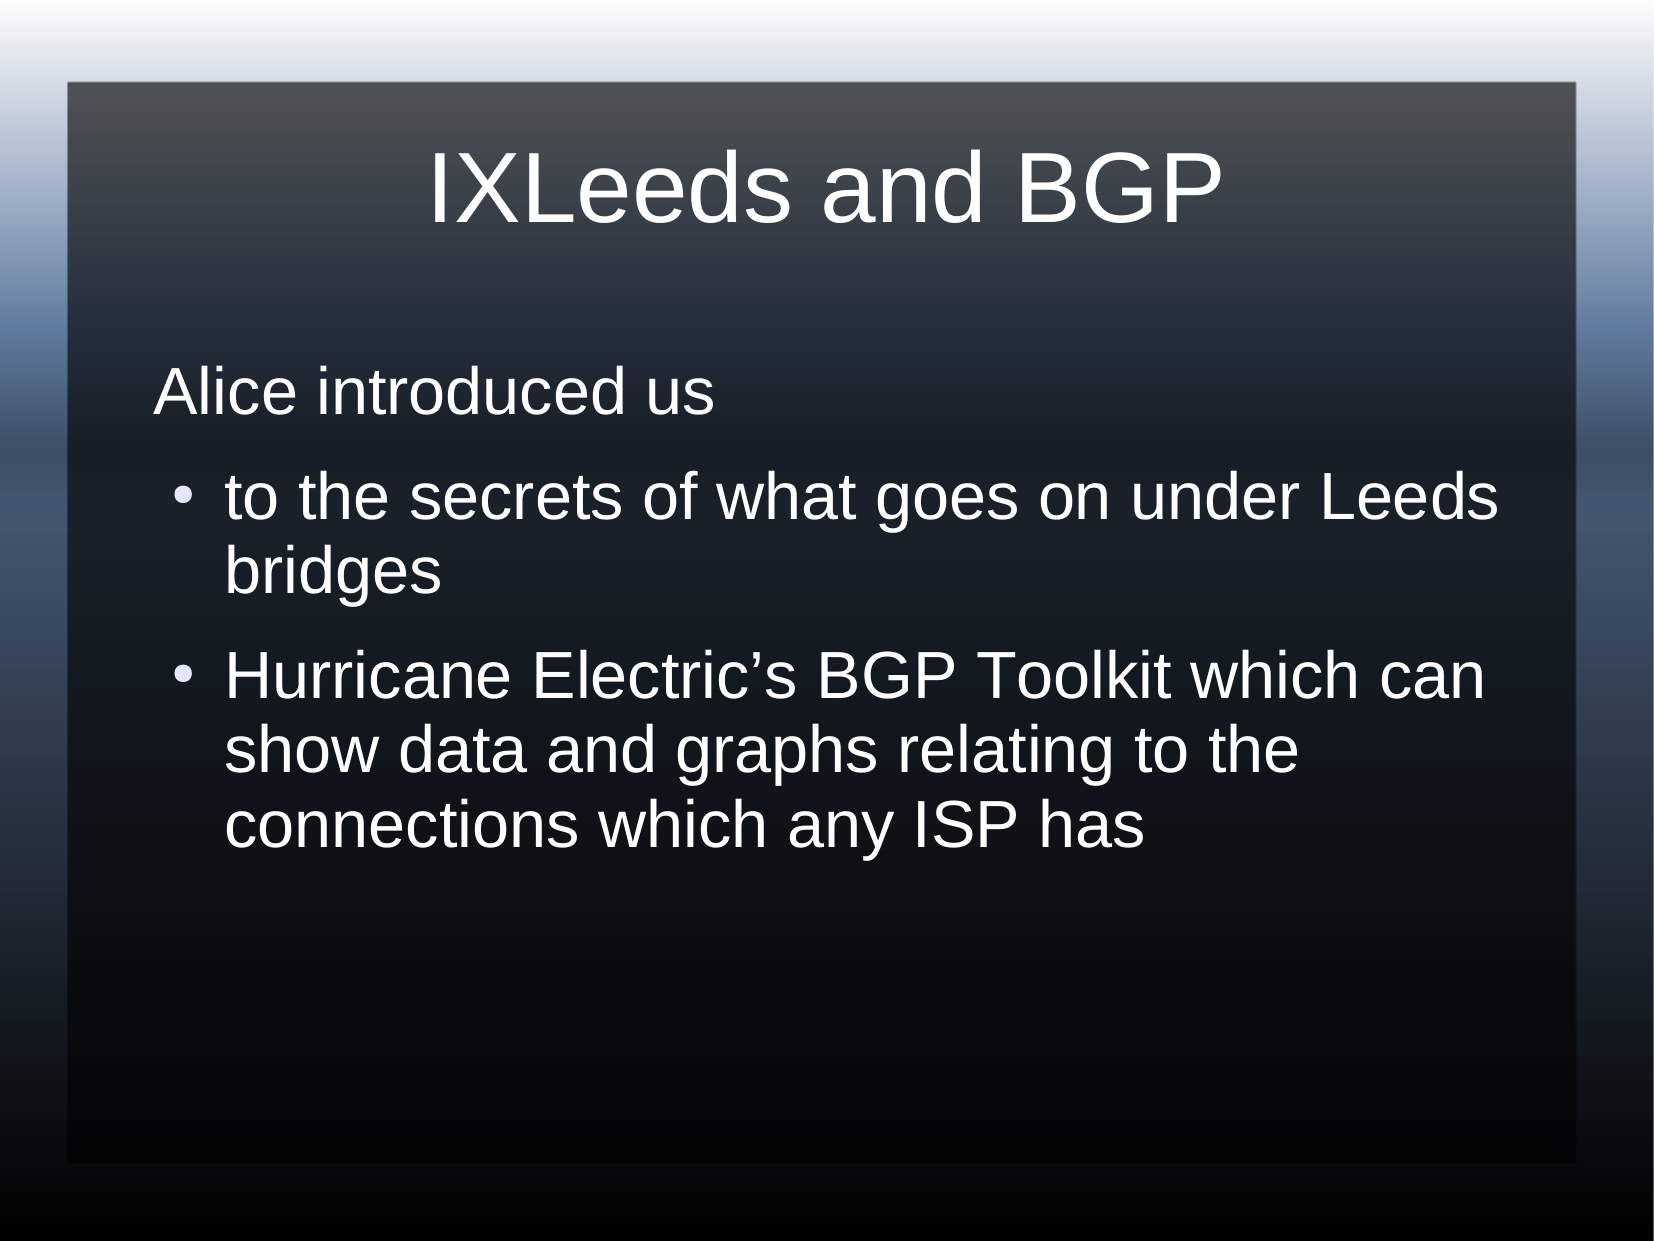

# IXLeeds and BGP
Alice introduced us
to the secrets of what goes on under Leeds bridges
Hurricane Electric’s BGP Toolkit which can show data and graphs relating to the connections which any ISP has